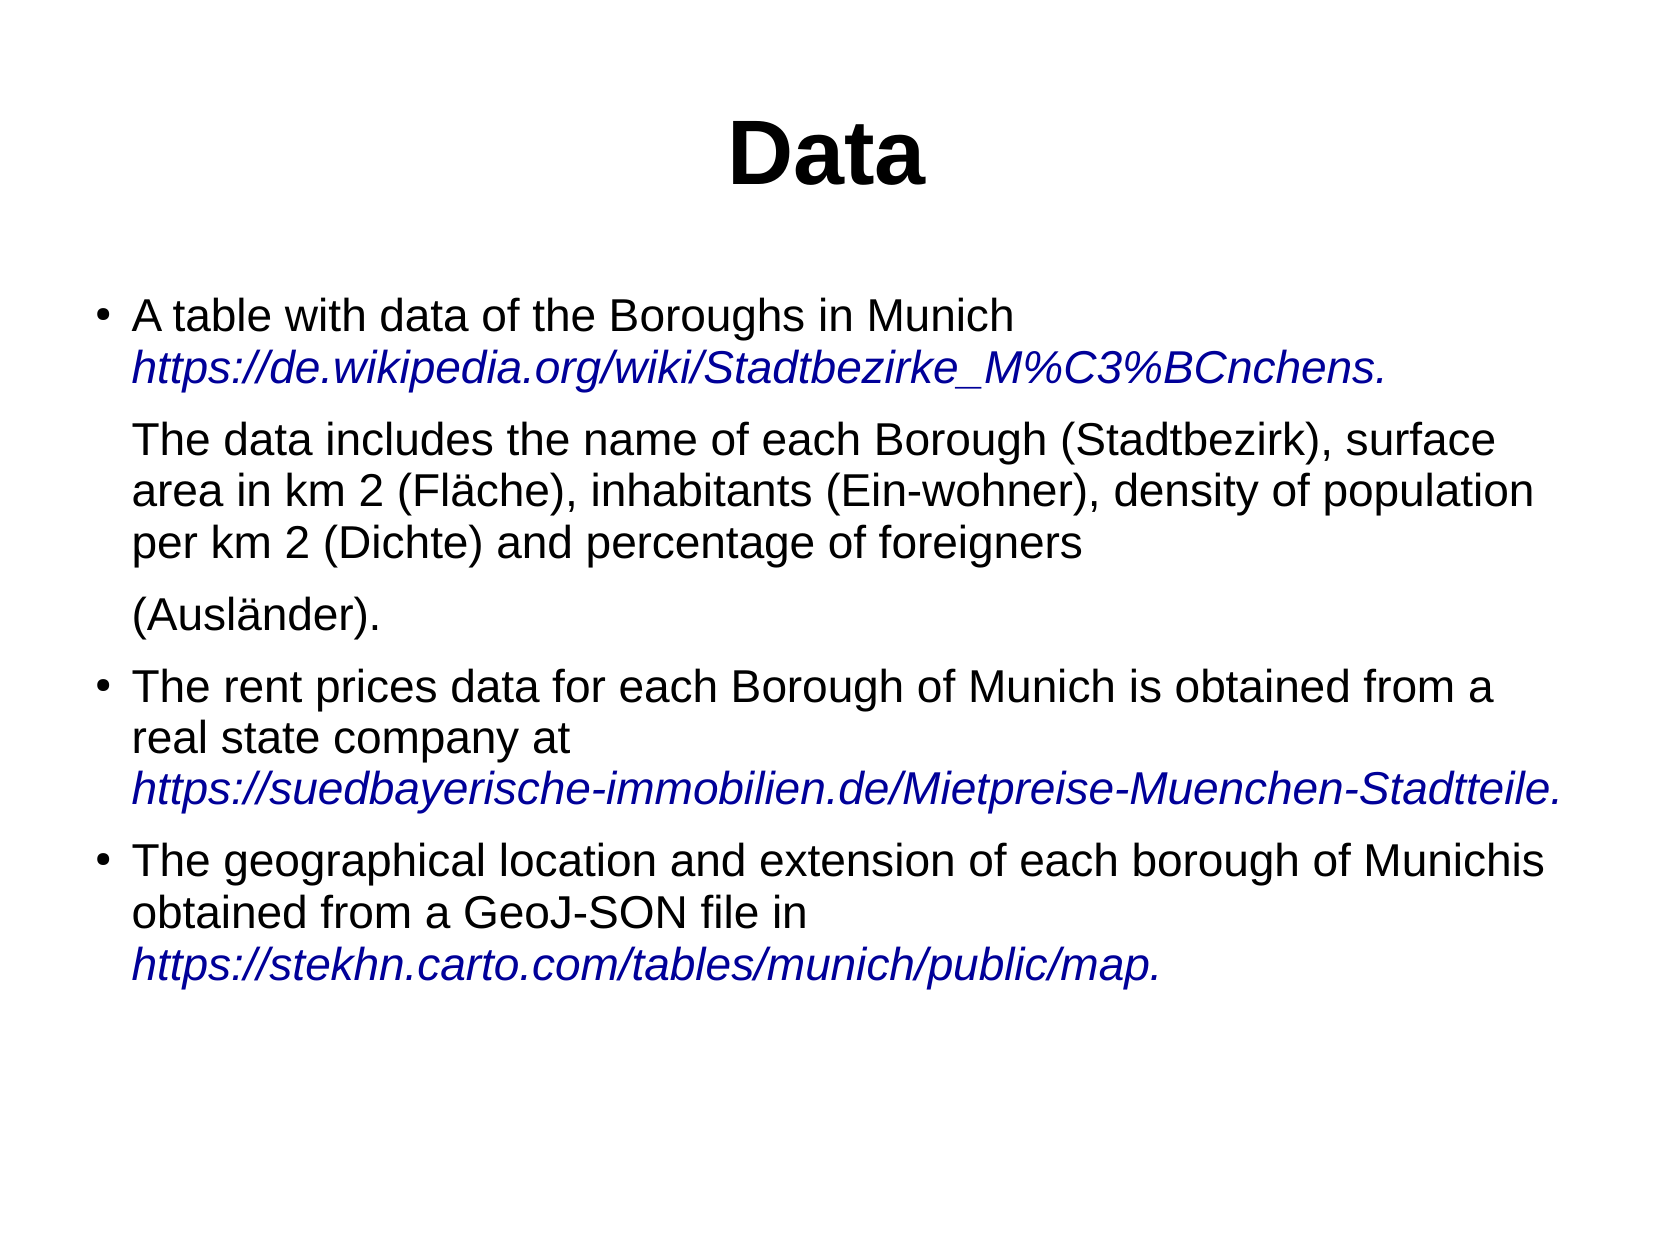

# Data
A table with data of the Boroughs in Munich https://de.wikipedia.org/wiki/Stadtbezirke_M%C3%BCnchens.
The data includes the name of each Borough (Stadtbezirk), surface area in km 2 (Fläche), inhabitants (Ein-wohner), density of population per km 2 (Dichte) and percentage of foreigners
(Ausländer).
The rent prices data for each Borough of Munich is obtained from a real state company at https://suedbayerische-immobilien.de/Mietpreise-Muenchen-Stadtteile.
The geographical location and extension of each borough of Munichis obtained from a GeoJ-SON file in https://stekhn.carto.com/tables/munich/public/map.